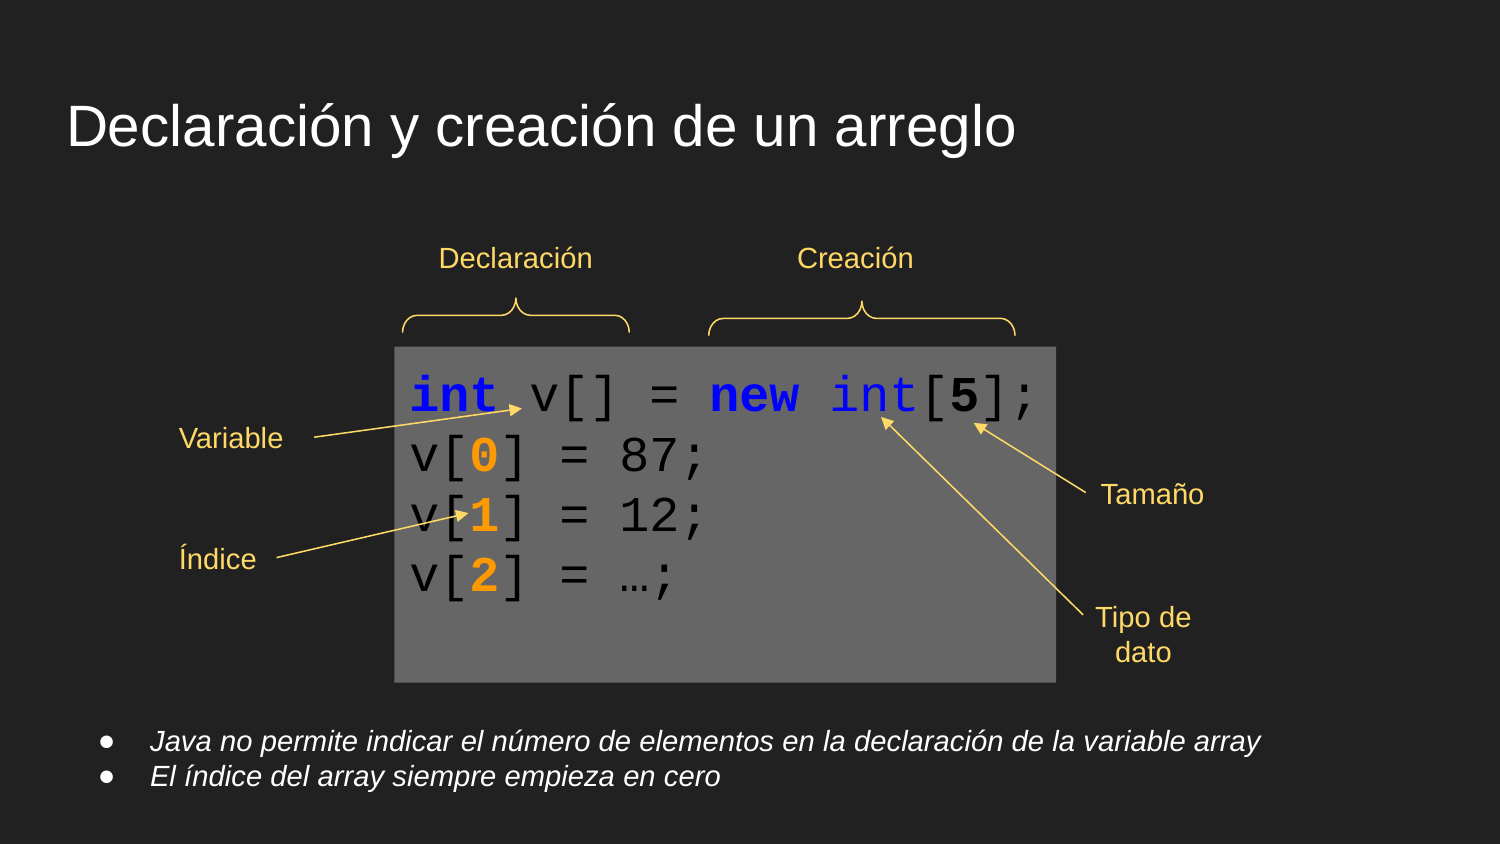

# Declaración y creación de un arreglo
Declaración
Creación
int v[] = new int[5];
v[0] = 87;
v[1] = 12;
v[2] = …;
Variable
Tamaño
Índice
Tipo de dato
Java no permite indicar el número de elementos en la declaración de la variable array
El índice del array siempre empieza en cero